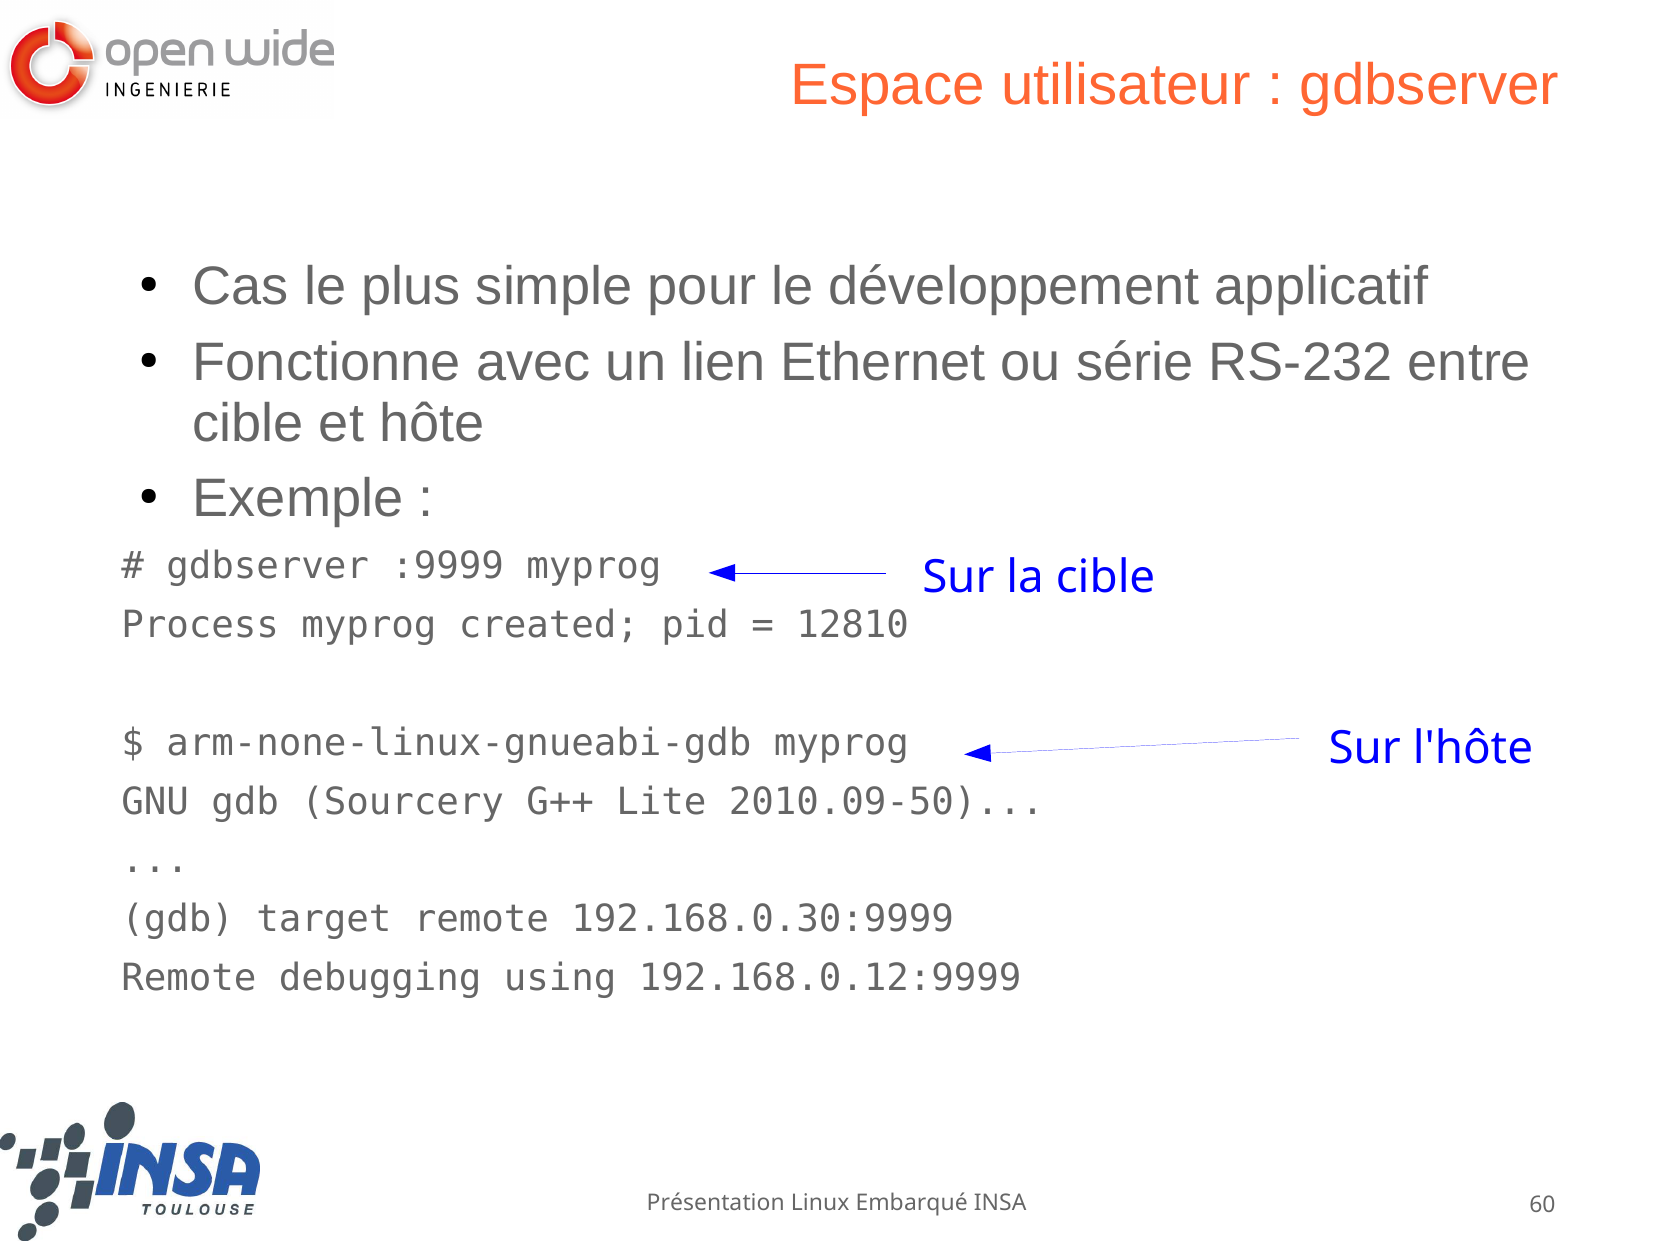

# Espace utilisateur : gdbserver
Cas le plus simple pour le développement applicatif
Fonctionne avec un lien Ethernet ou série RS-232 entre cible et hôte
Exemple :
# gdbserver :9999 myprog
Process myprog created; pid = 12810
$ arm-none-linux-gnueabi-gdb myprog
GNU gdb (Sourcery G++ Lite 2010.09-50)...
...
(gdb) target remote 192.168.0.30:9999
Remote debugging using 192.168.0.12:9999
Sur la cible
Sur l'hôte